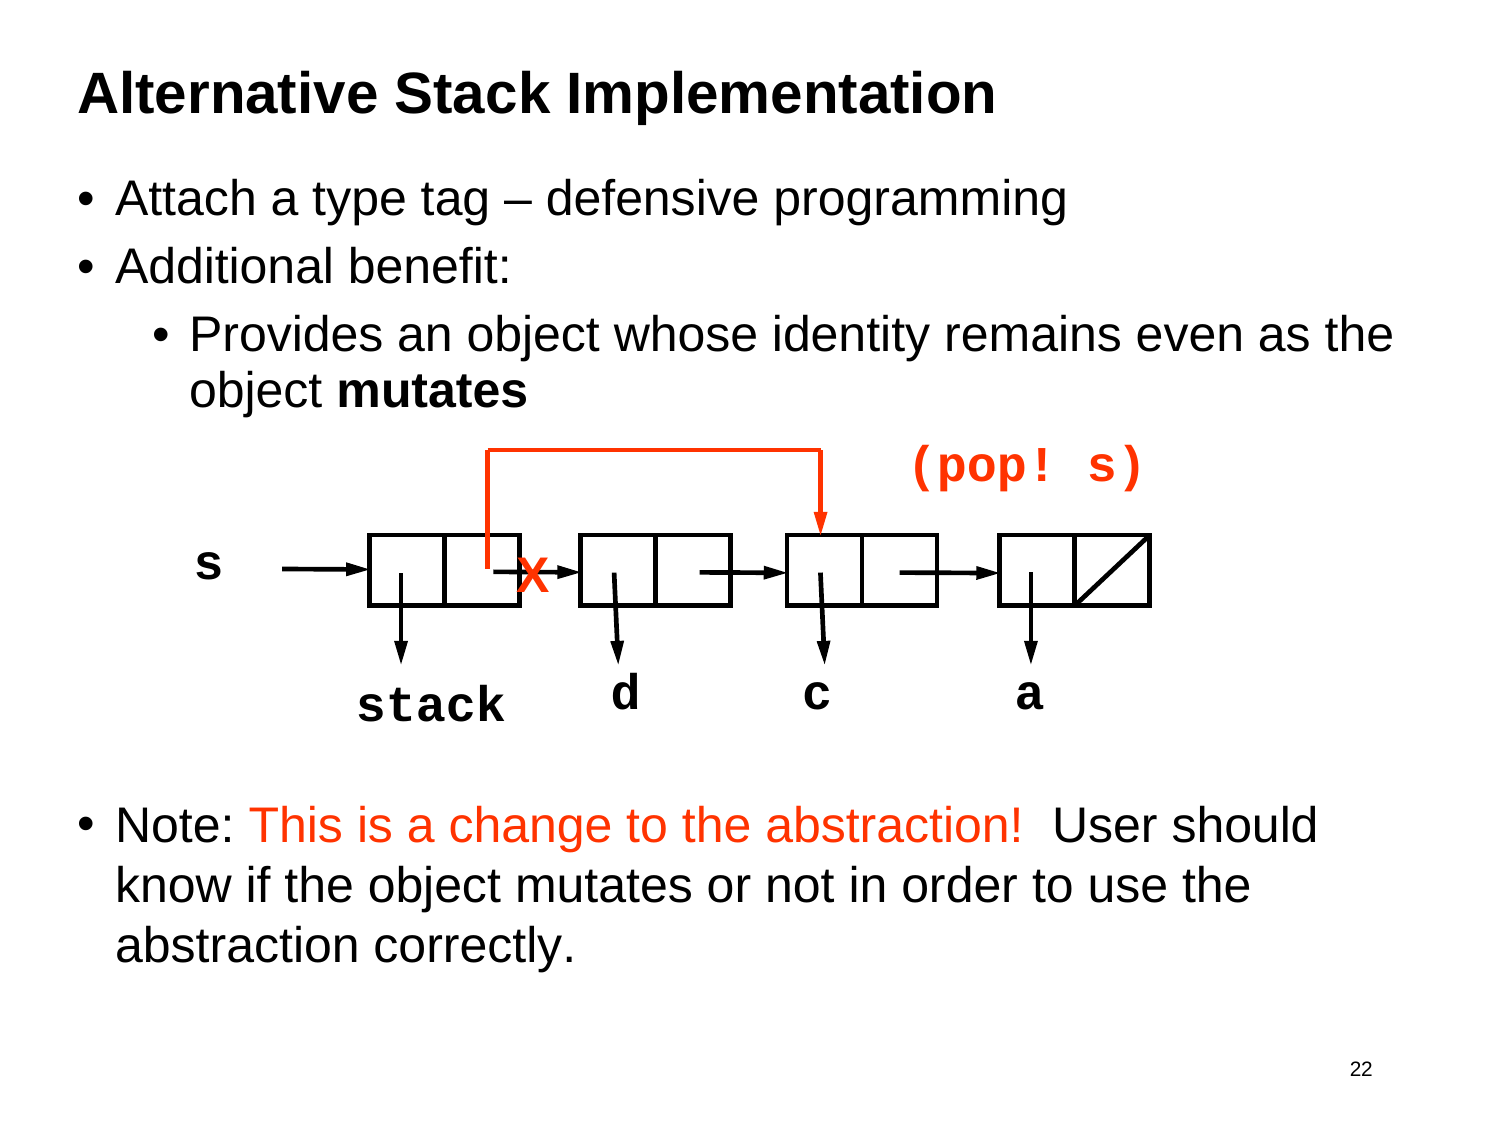

Alternative Stack Implementation
# Attach a type tag – defensive programming
Additional benefit:
Provides an object whose identity remains even as the object mutates
(pop! s)
X
s
d
c
a
stack
Note: This is a change to the abstraction! User should know if the object mutates or not in order to use the abstraction correctly.
22